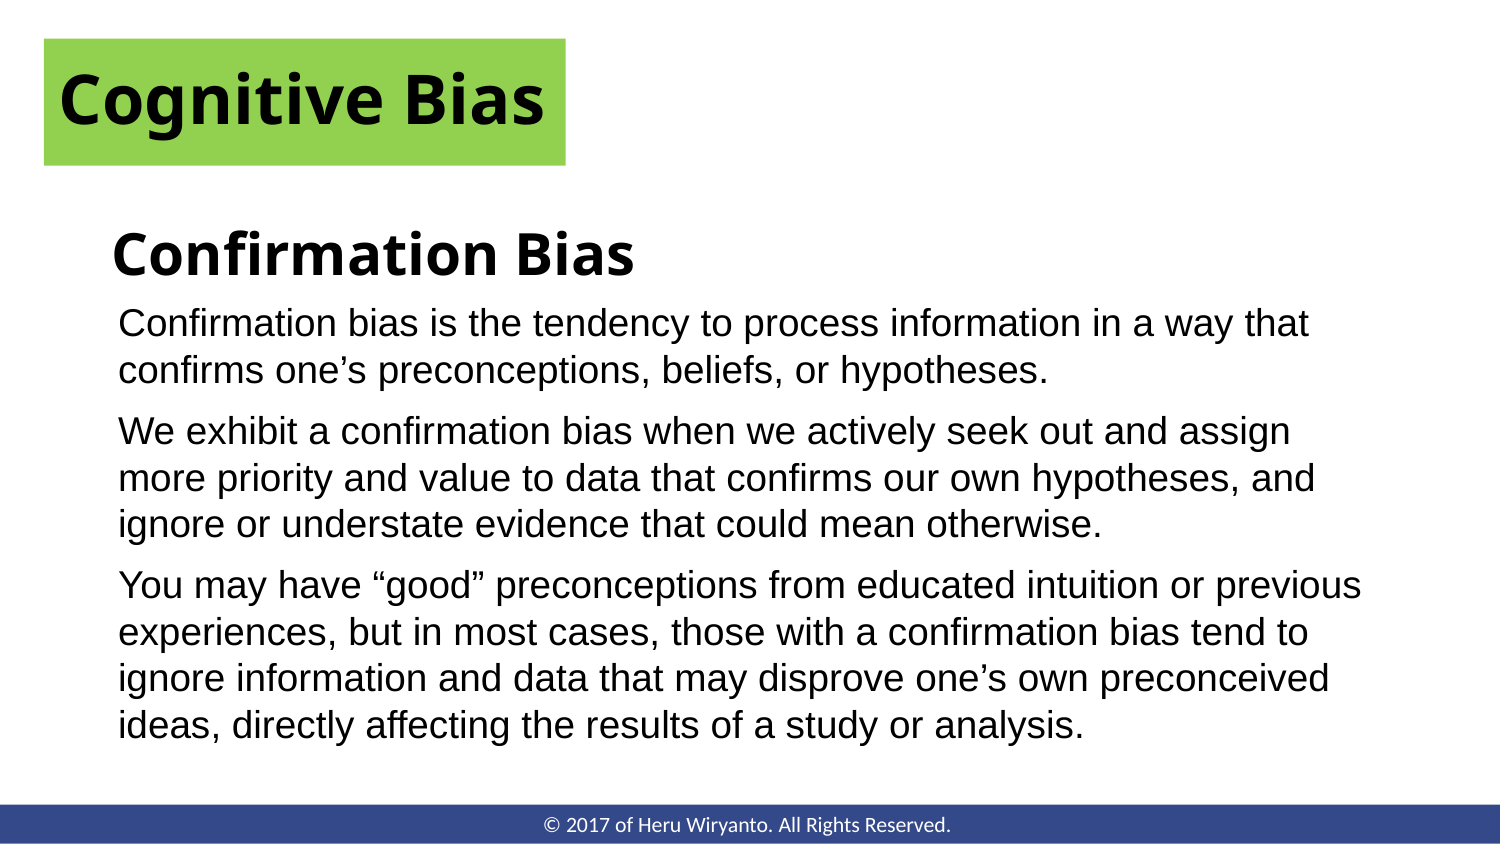

# Cognitive Bias
Confirmation Bias
Confirmation bias is the tendency to process information in a way that confirms one’s preconceptions, beliefs, or hypotheses.
We exhibit a confirmation bias when we actively seek out and assign more priority and value to data that confirms our own hypotheses, and ignore or understate evidence that could mean otherwise.
You may have “good” preconceptions from educated intuition or previous experiences, but in most cases, those with a confirmation bias tend to ignore information and data that may disprove one’s own preconceived ideas, directly affecting the results of a study or analysis.